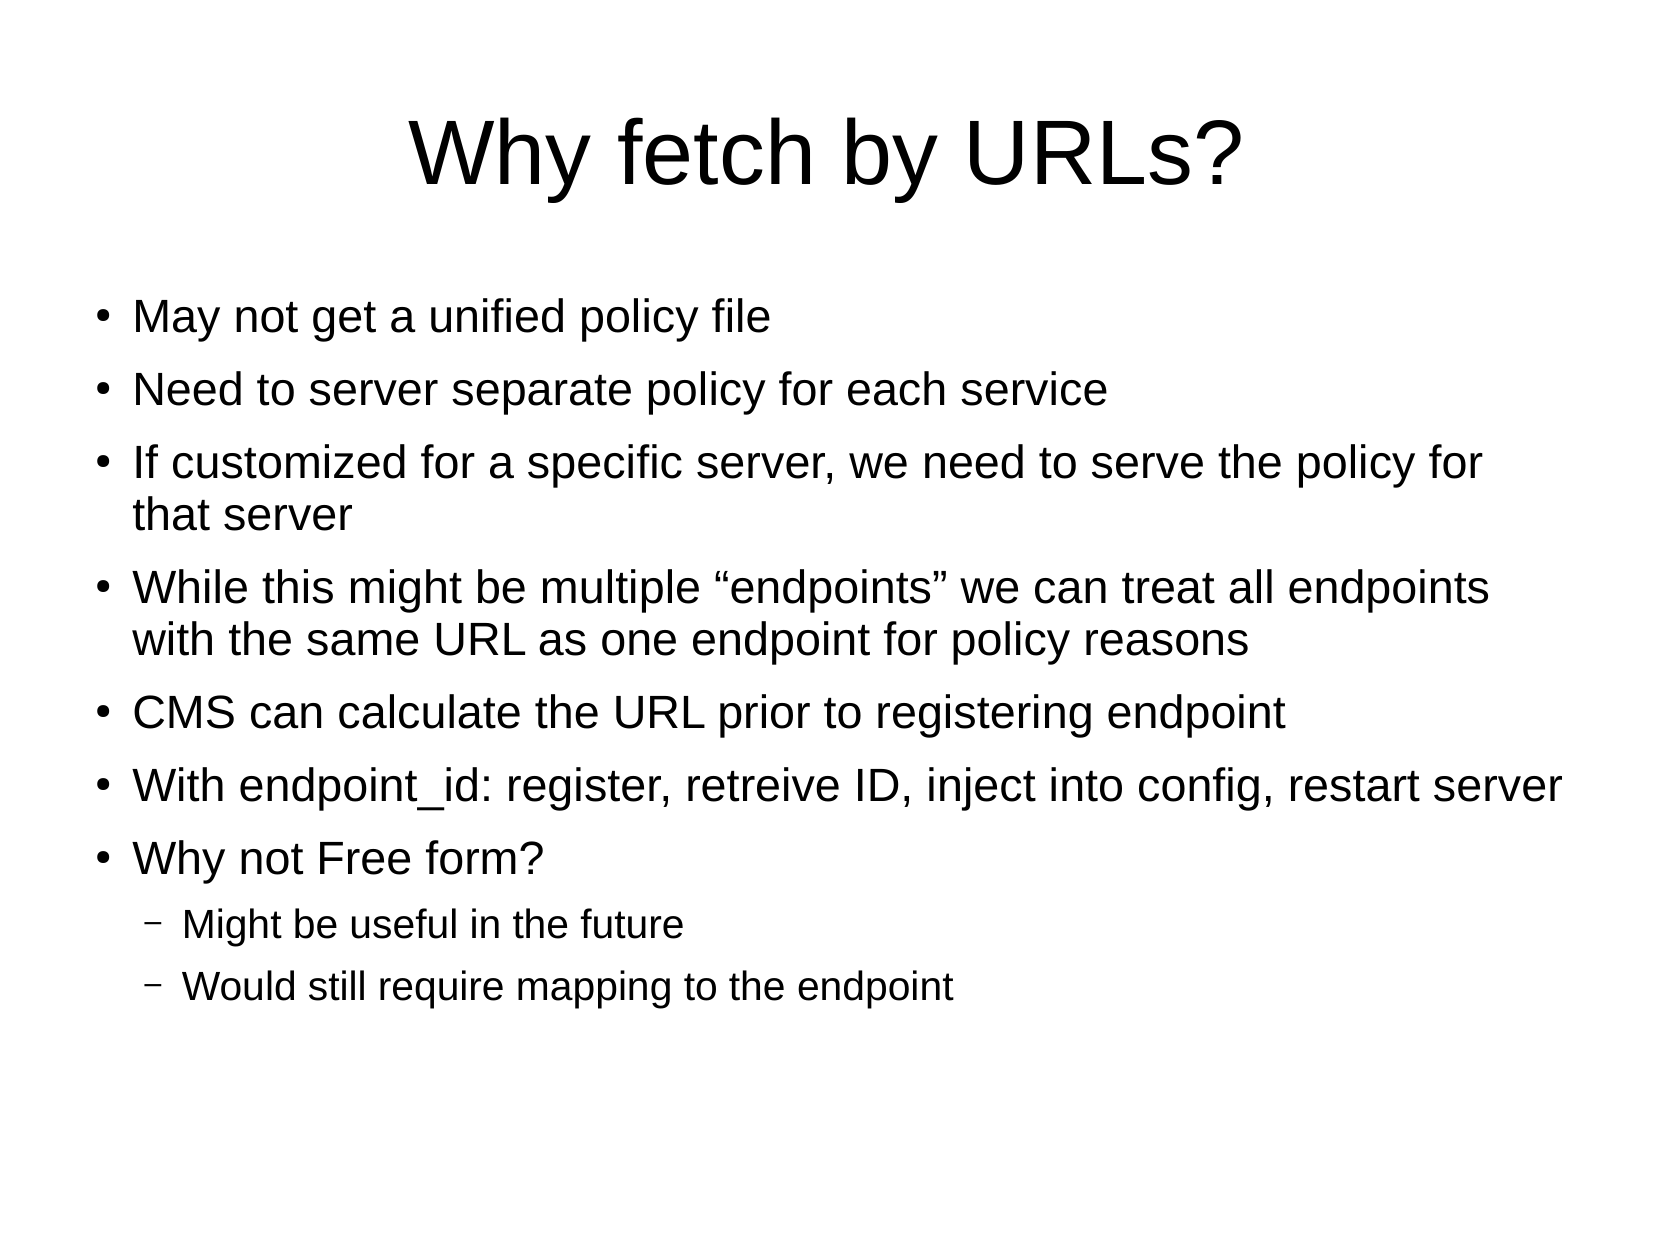

# Why fetch by URLs?
May not get a unified policy file
Need to server separate policy for each service
If customized for a specific server, we need to serve the policy for that server
While this might be multiple “endpoints” we can treat all endpoints with the same URL as one endpoint for policy reasons
CMS can calculate the URL prior to registering endpoint
With endpoint_id: register, retreive ID, inject into config, restart server
Why not Free form?
Might be useful in the future
Would still require mapping to the endpoint